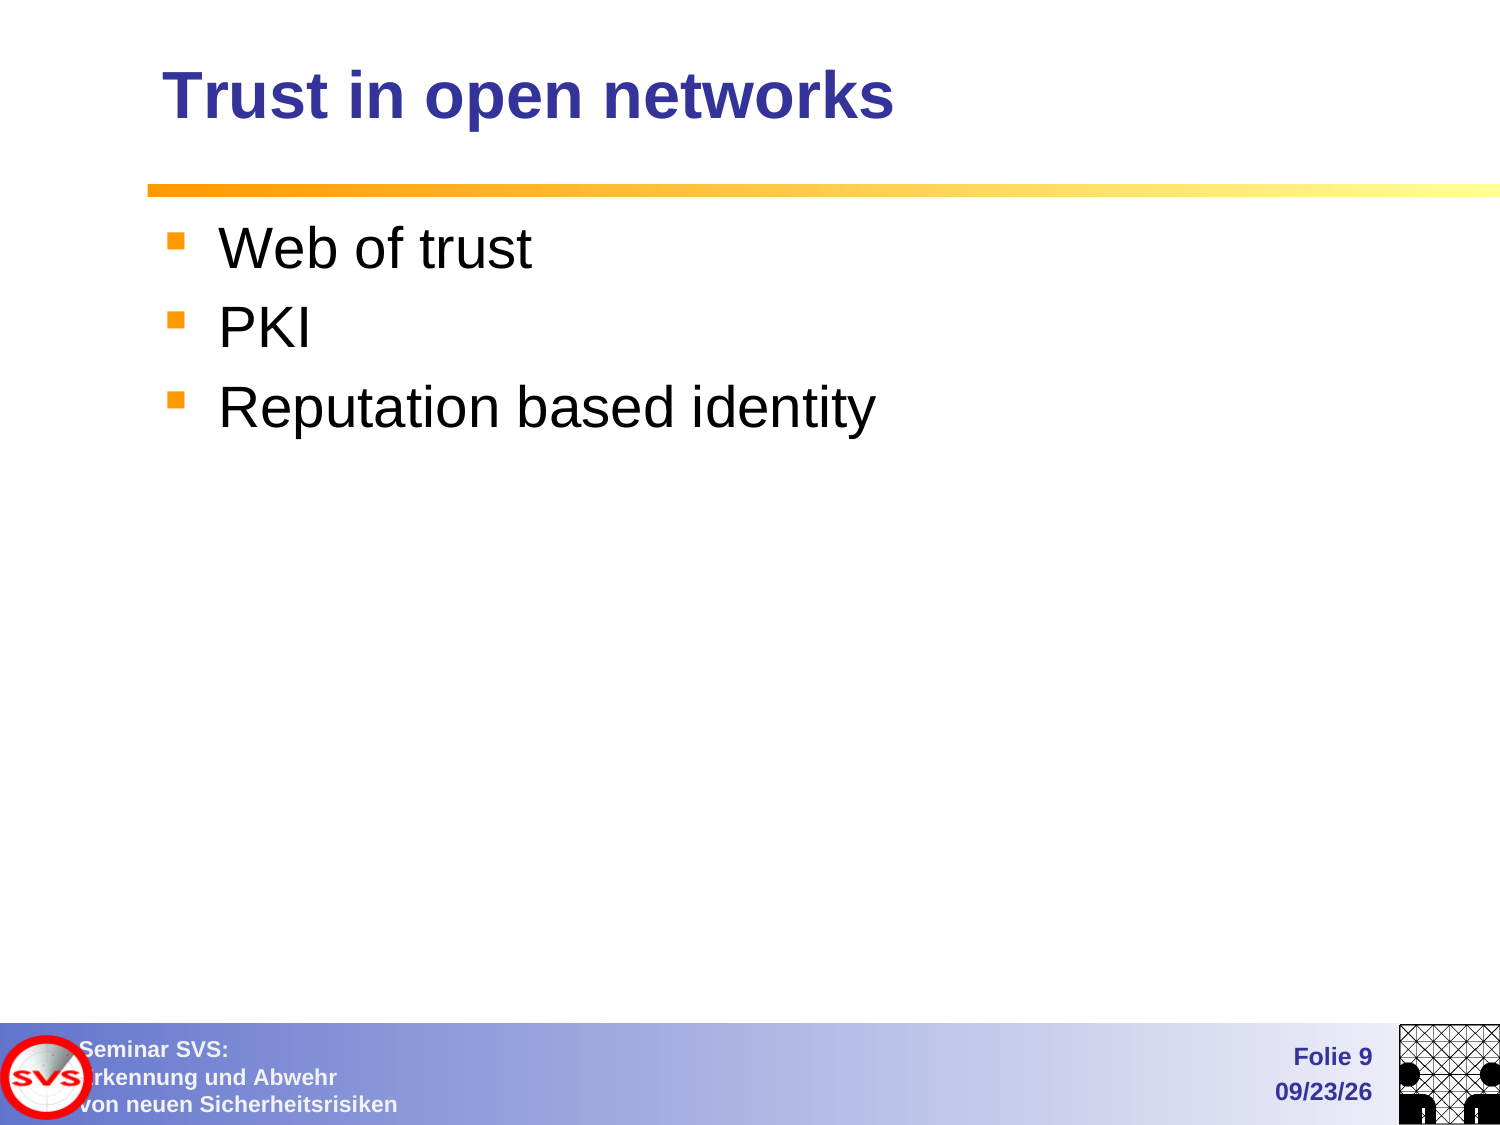

# Trust in open networks
Web of trust
PKI
Reputation based identity
9